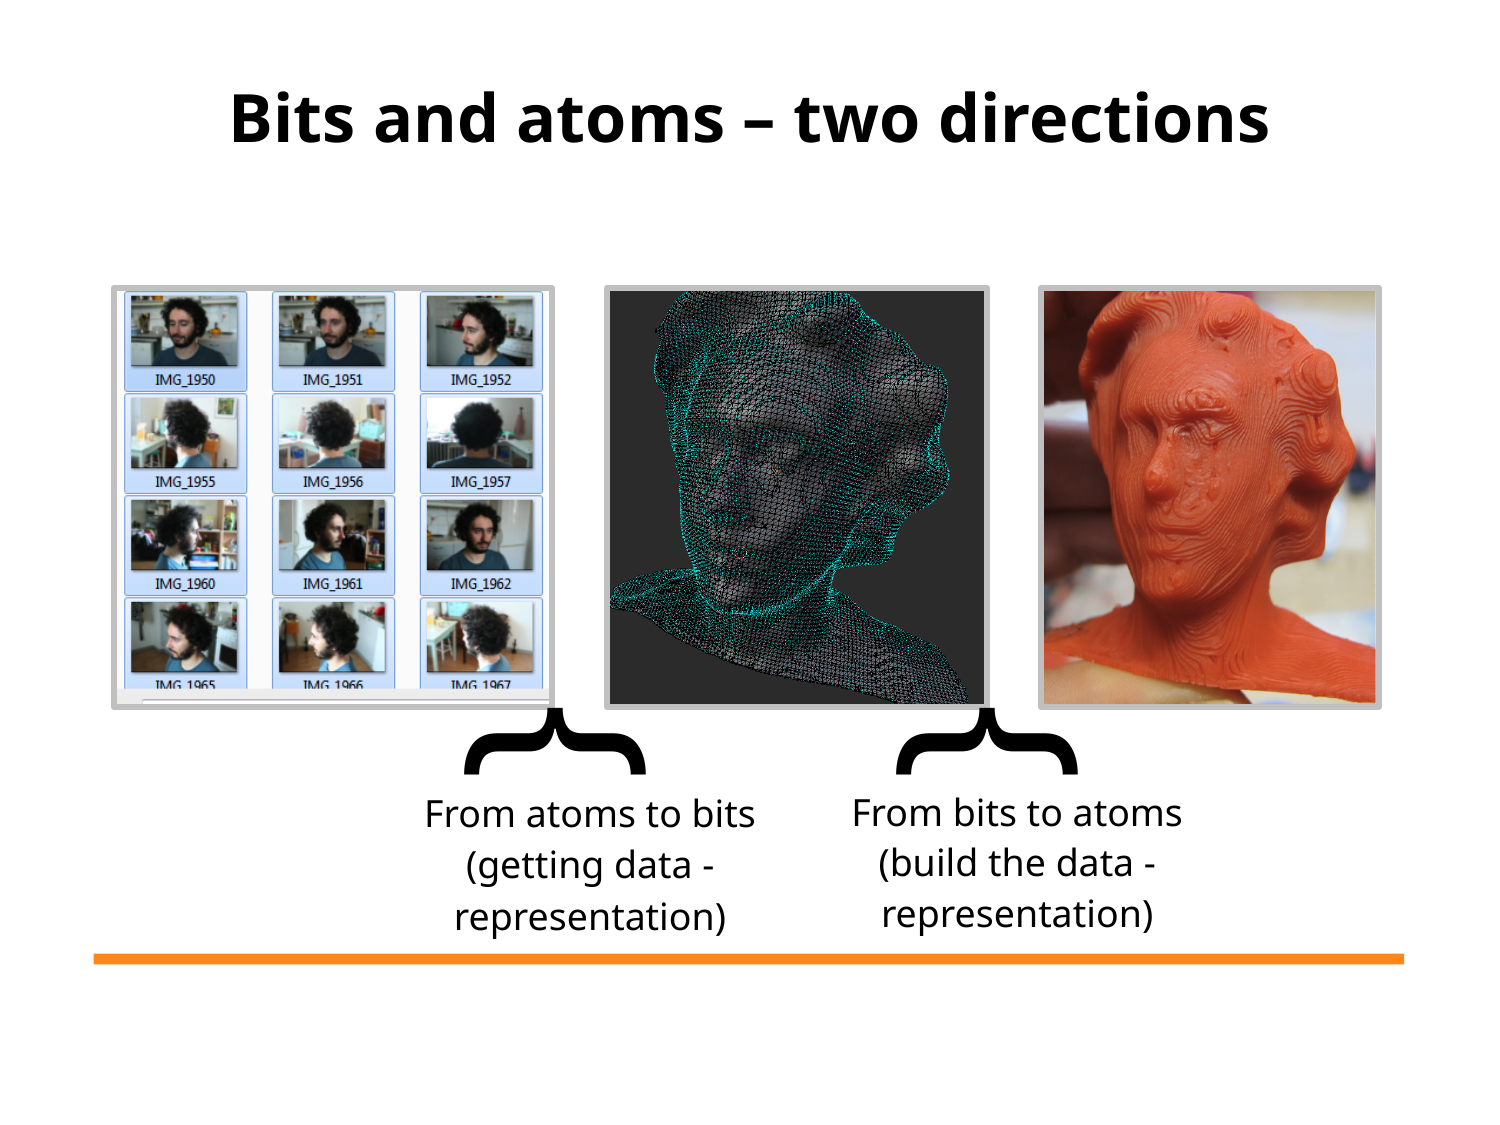

# Bits and atoms – two directions
{
{
From bits to atoms
(build the data - representation)
From atoms to bits
(getting data - representation)